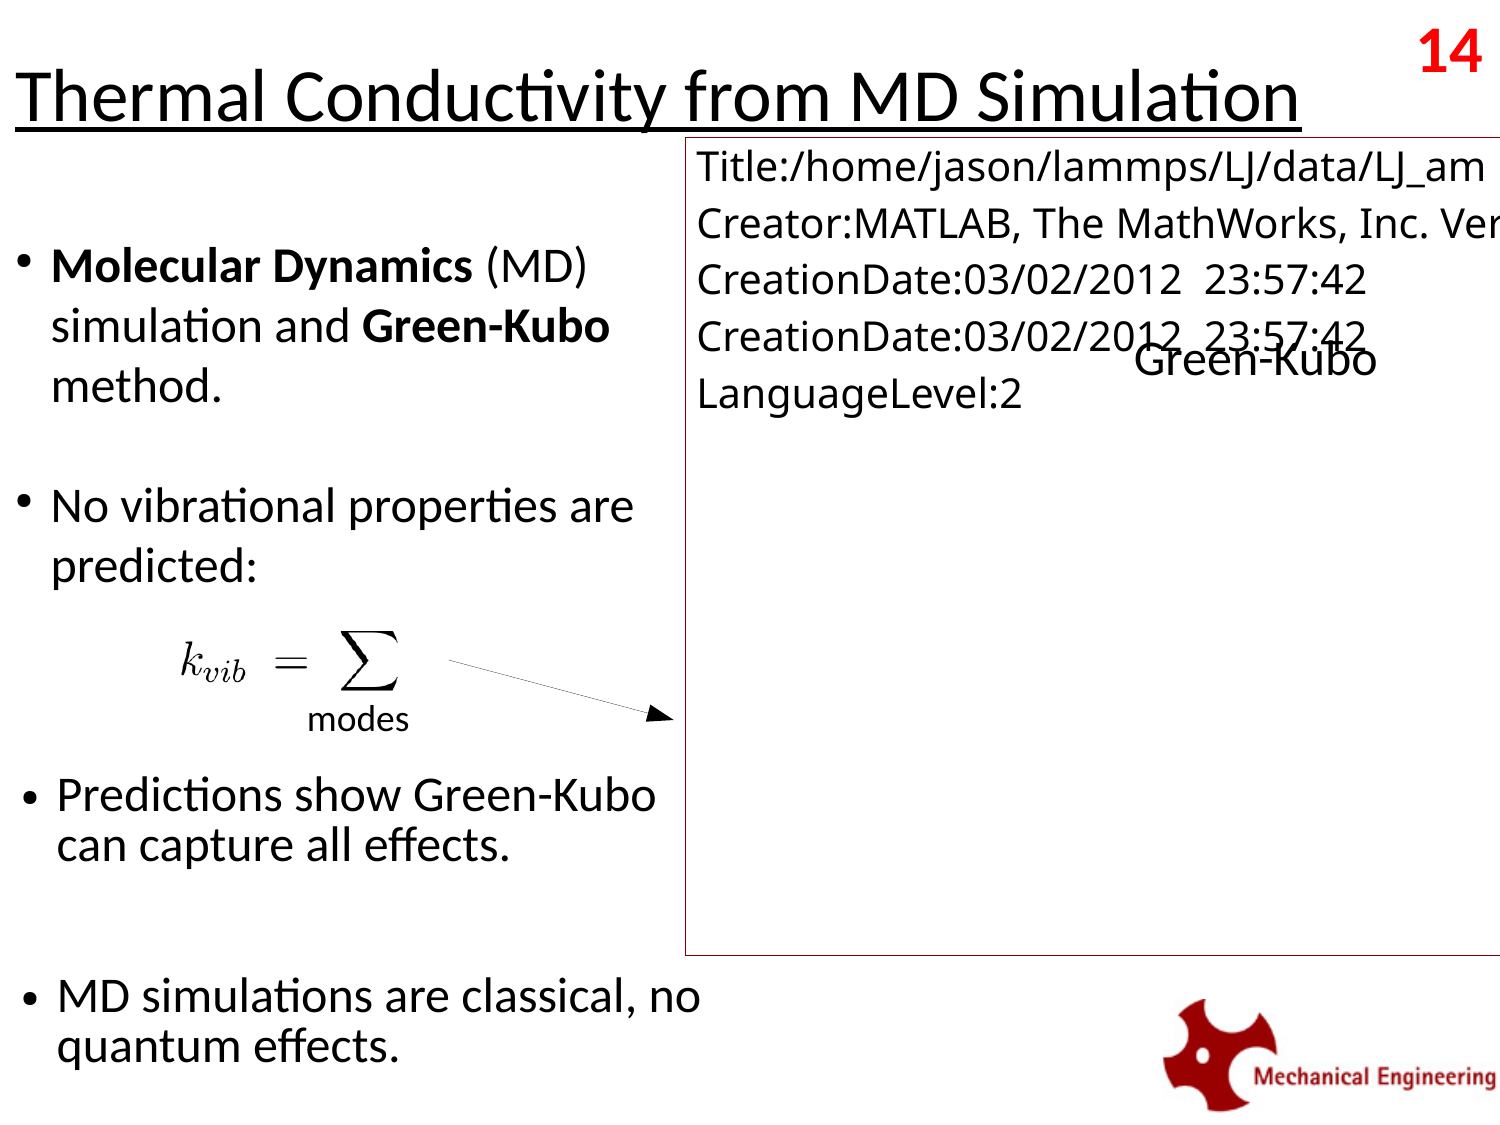

# Thermal Conductivity from MD Simulation
14
Molecular Dynamics (MD) simulation and Green-Kubo method.
No vibrational properties are predicted:
Green-Kubo
modes
Predictions show Green-Kubo can capture all effects.
MD simulations are classical, no quantum effects.